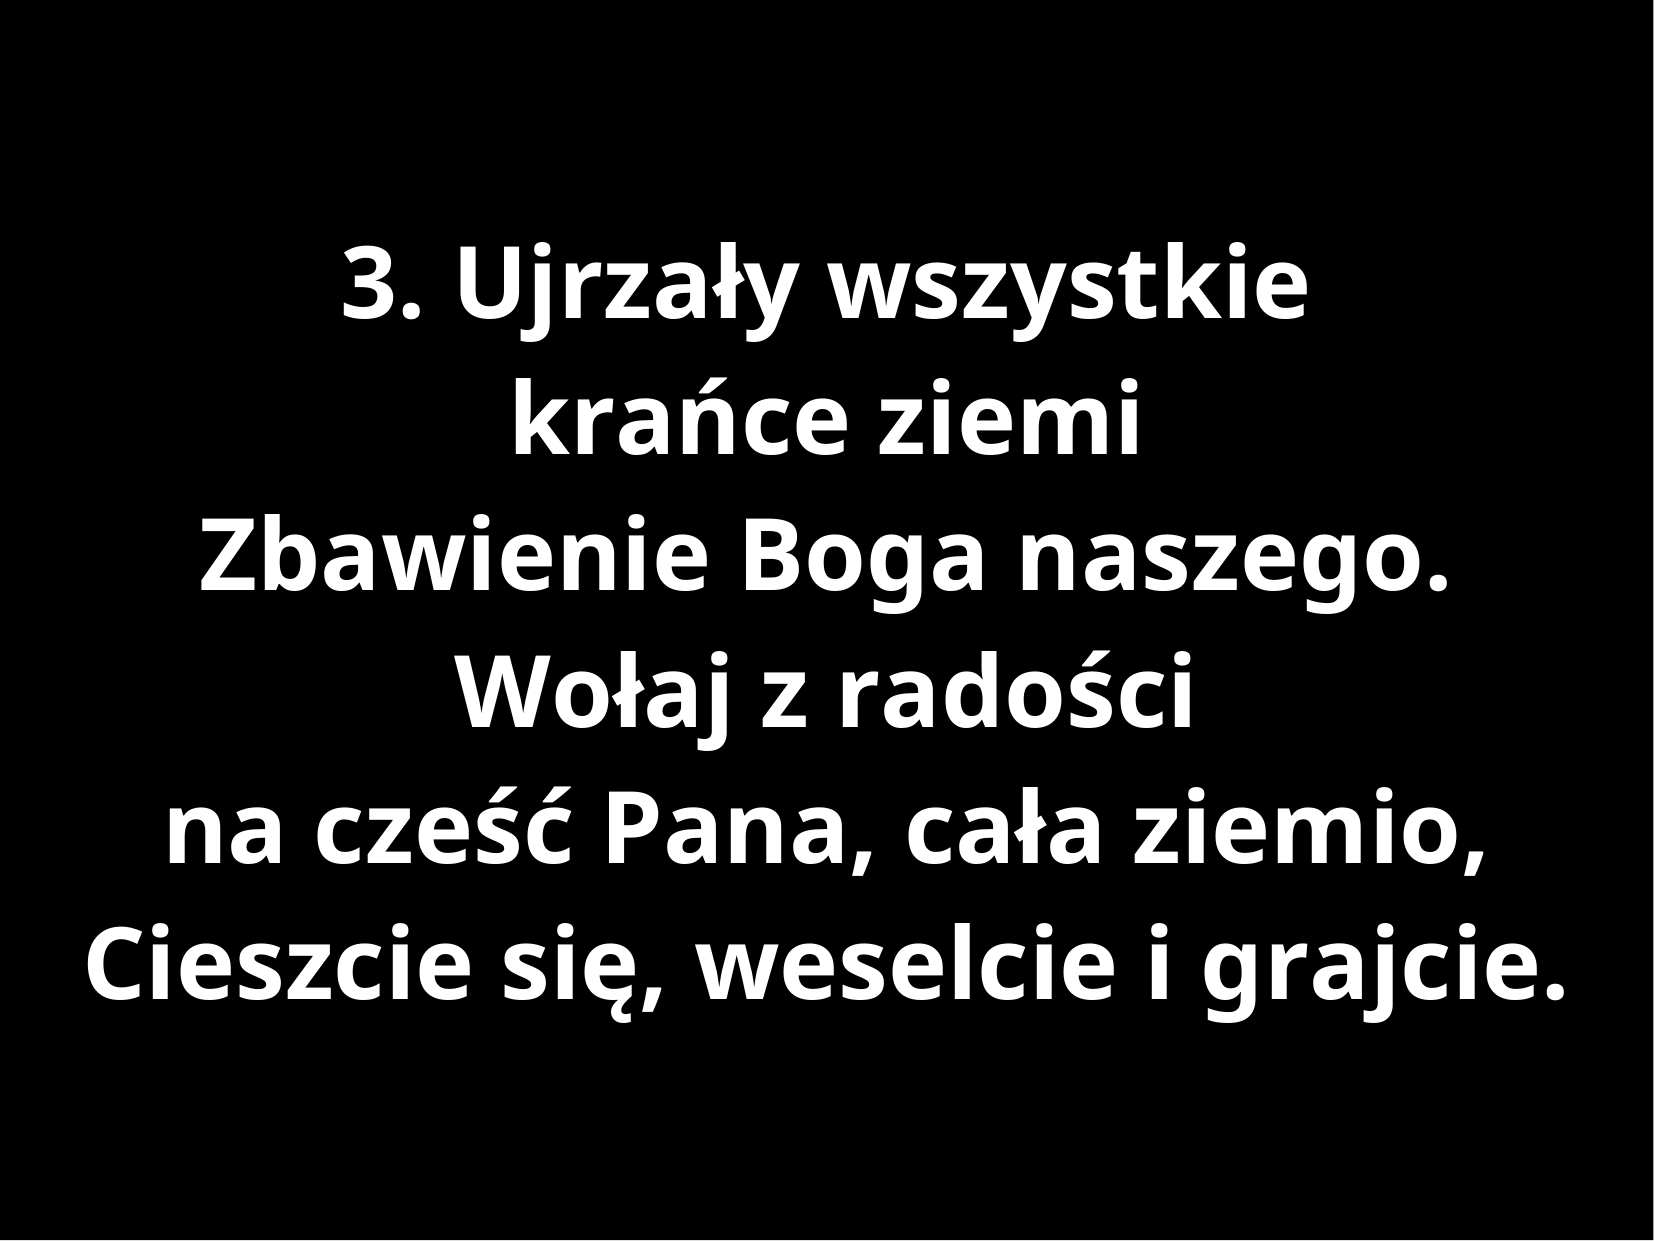

# 3. Ujrzały wszystkie krańce ziemi Zbawienie Boga naszego. Wołaj z radości na cześć Pana, cała ziemio, Cieszcie się, weselcie i grajcie.